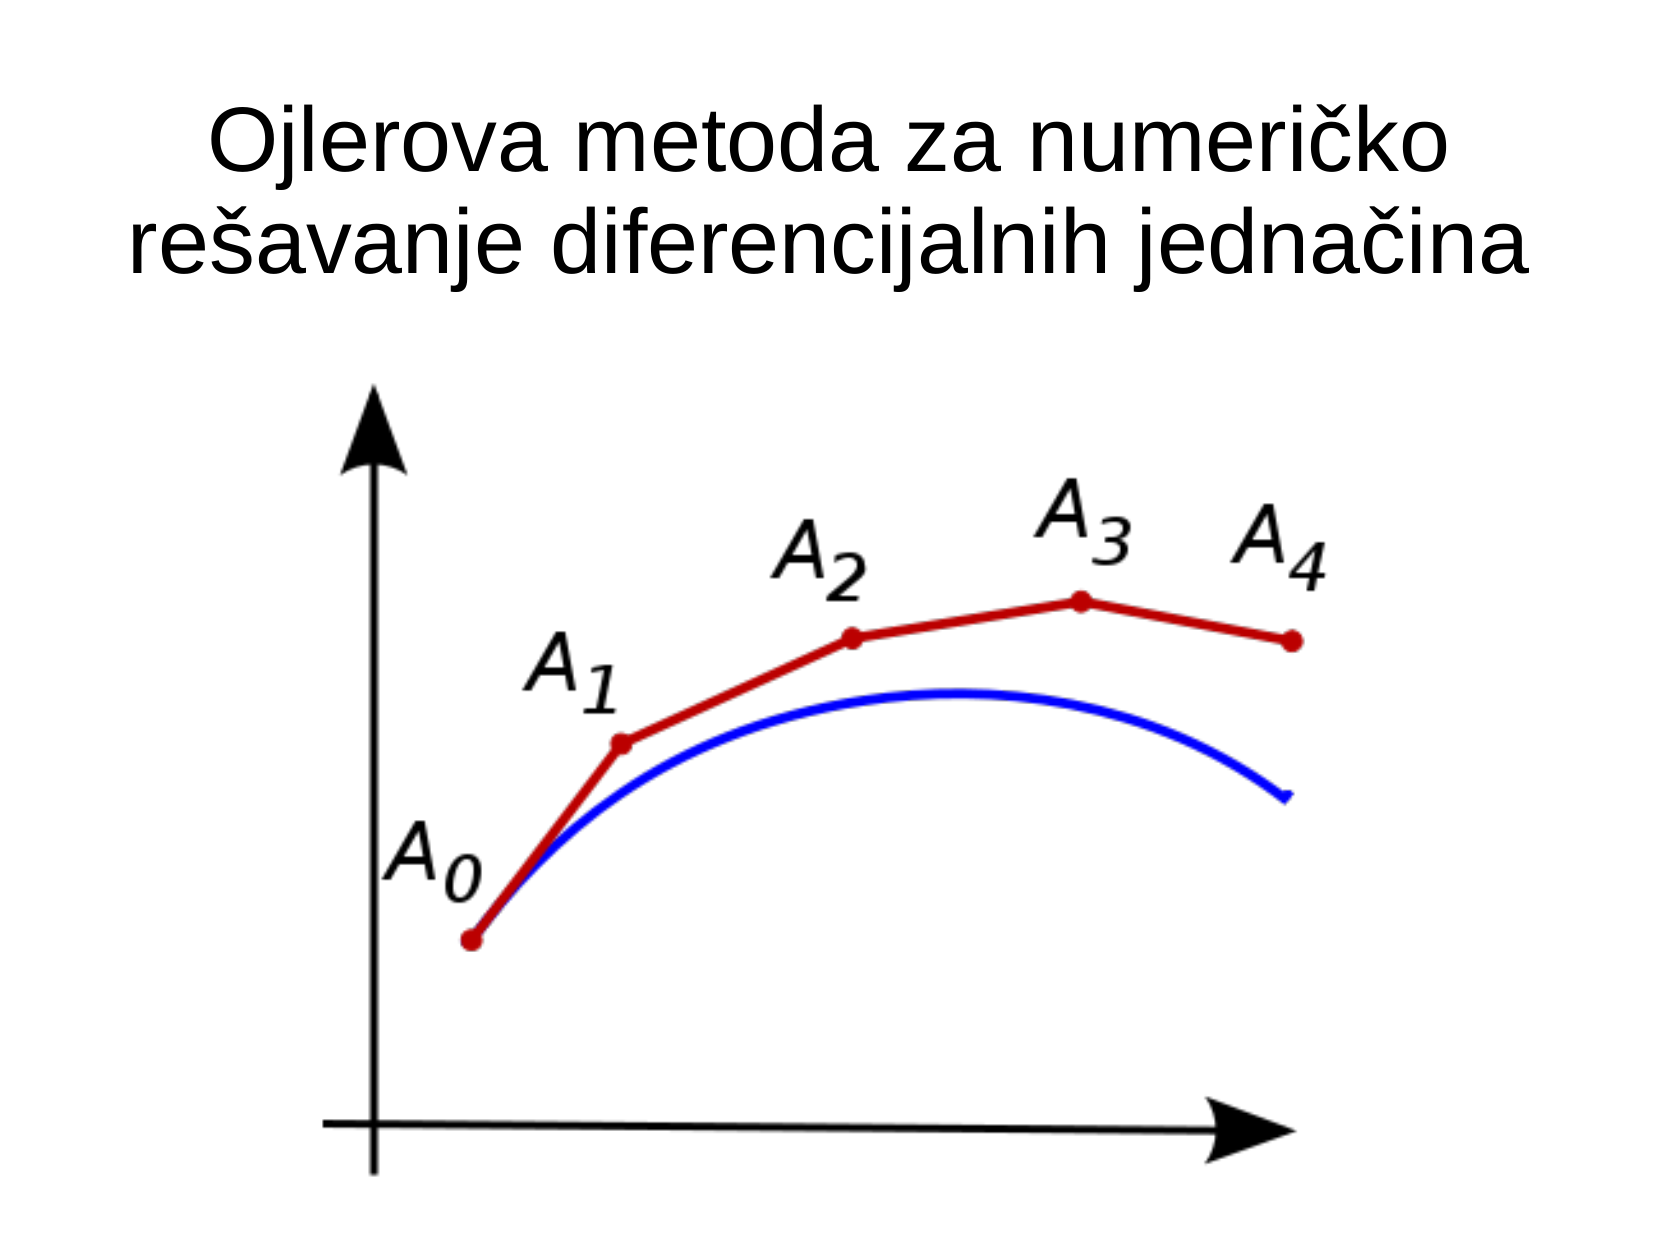

# Ojlerova metoda za numeričko rešavanje diferencijalnih jednačina